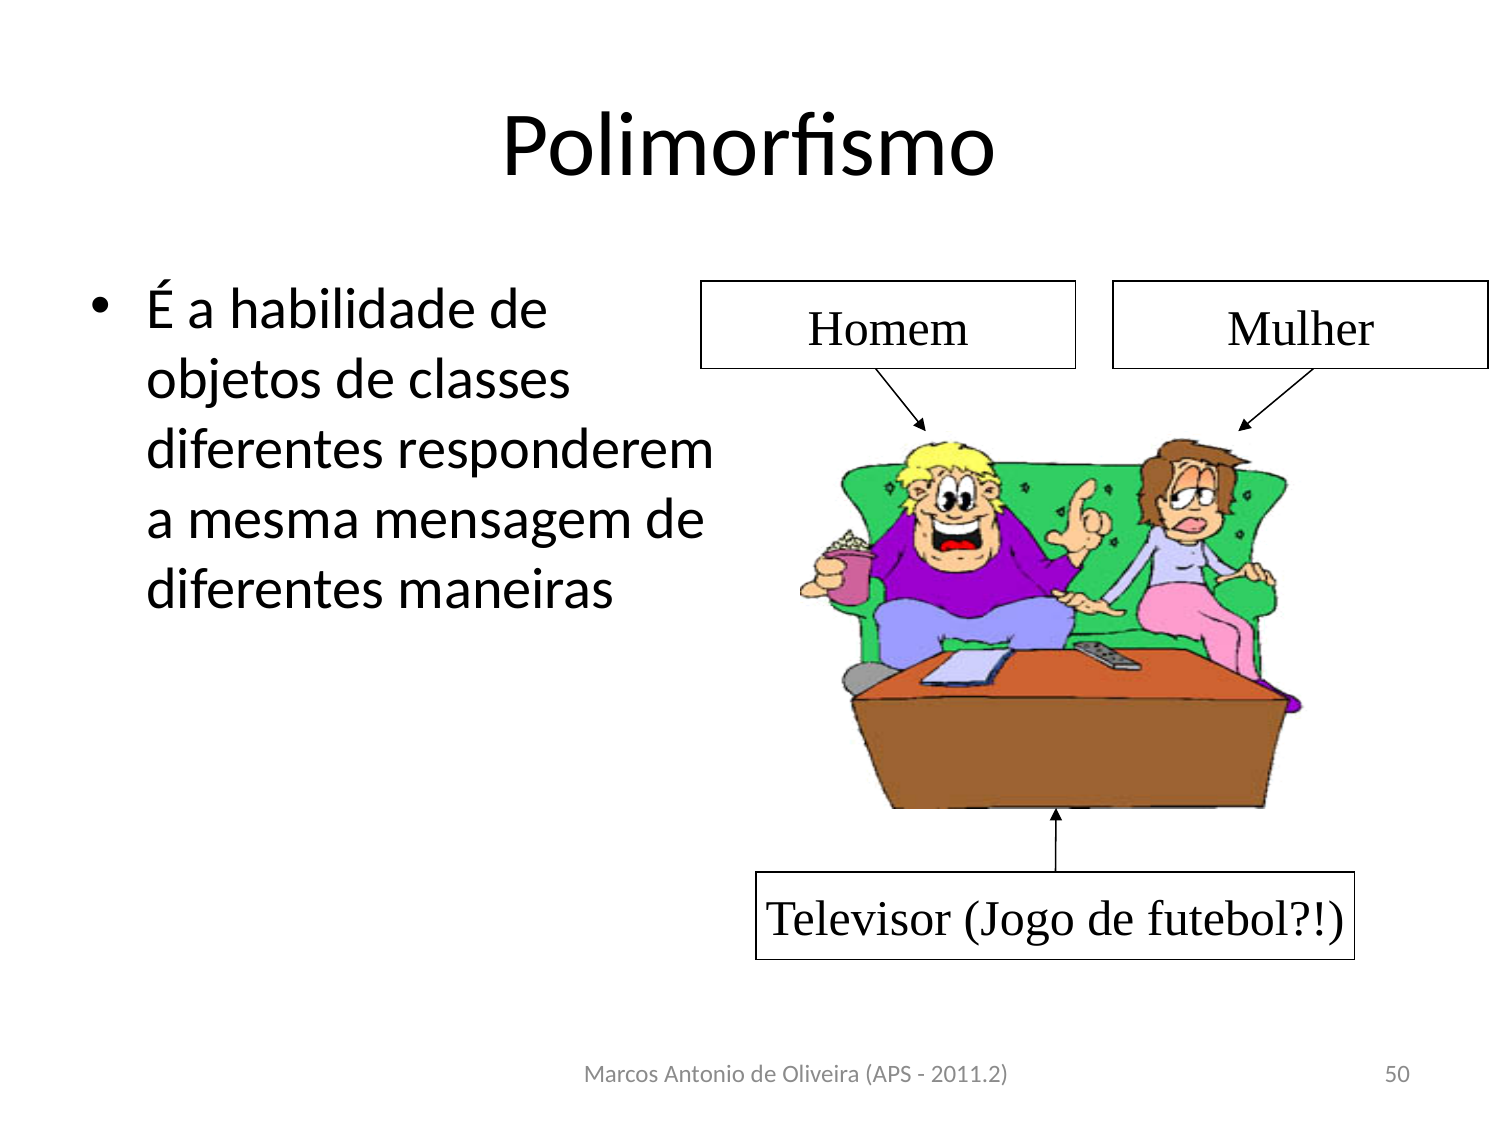

# Polimorfismo
É a habilidade de objetos de classes diferentes responderem a mesma mensagem de diferentes maneiras
Homem
Mulher
Televisor (Jogo de futebol?!)
Marcos Antonio de Oliveira (APS - 2011.2)